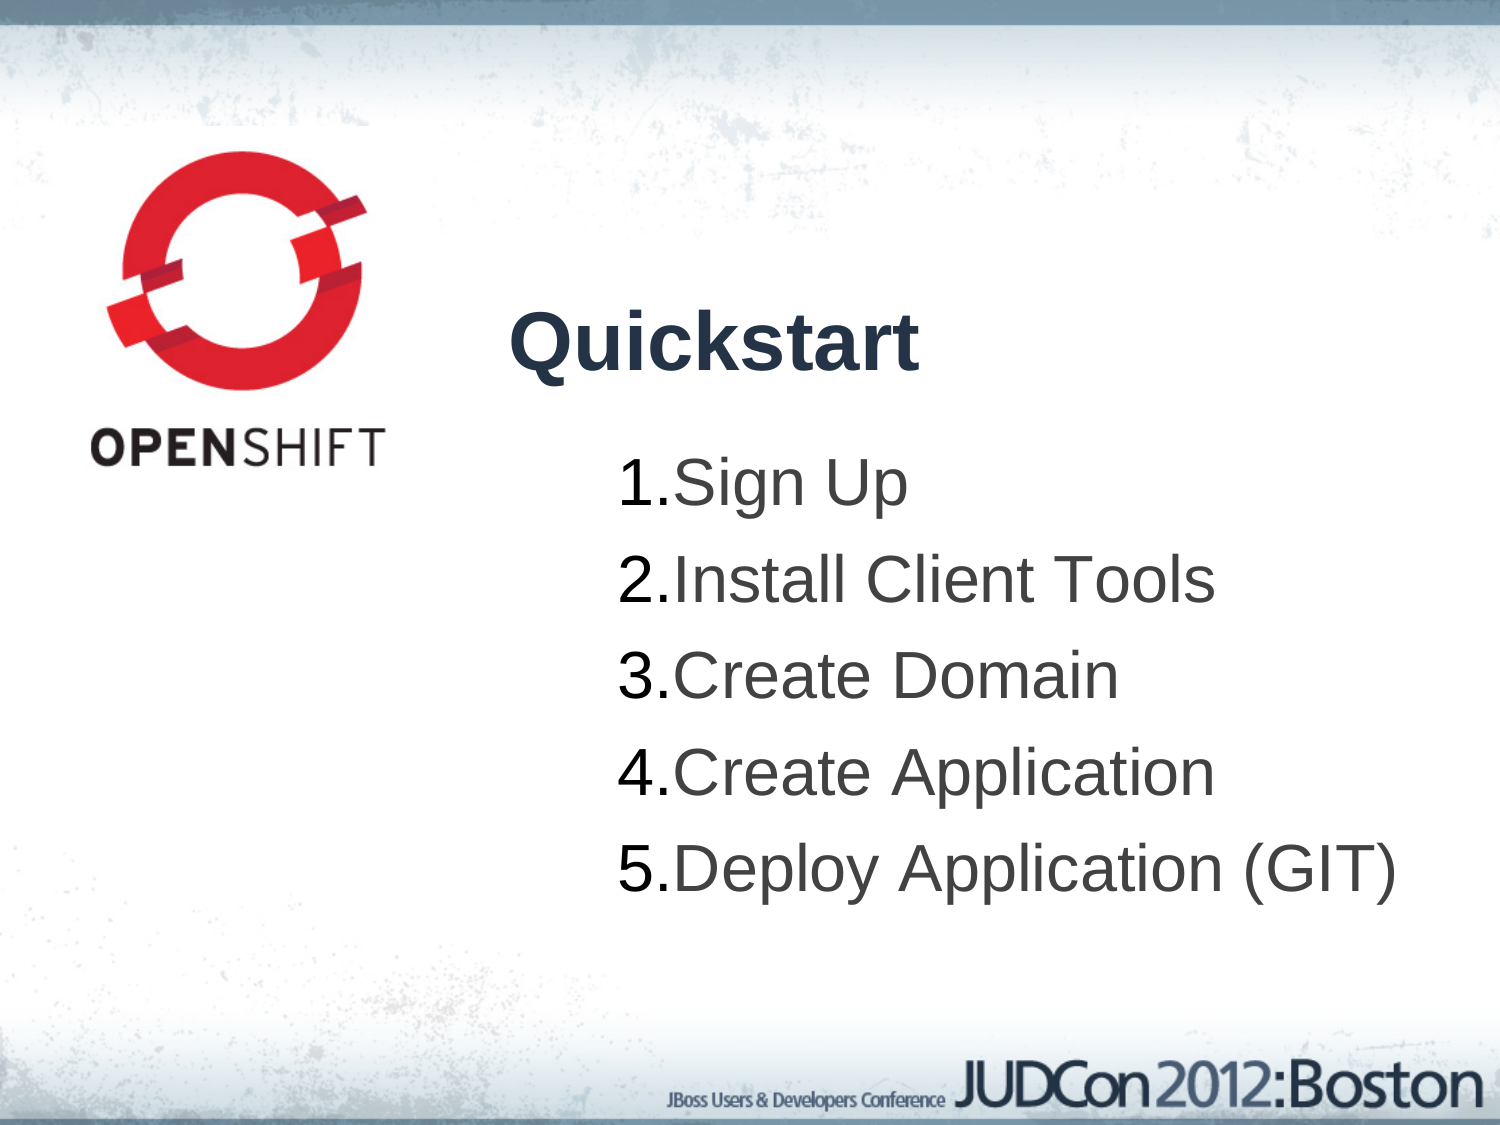

# Quickstart
Sign Up
Install Client Tools
Create Domain
Create Application
Deploy Application (GIT)